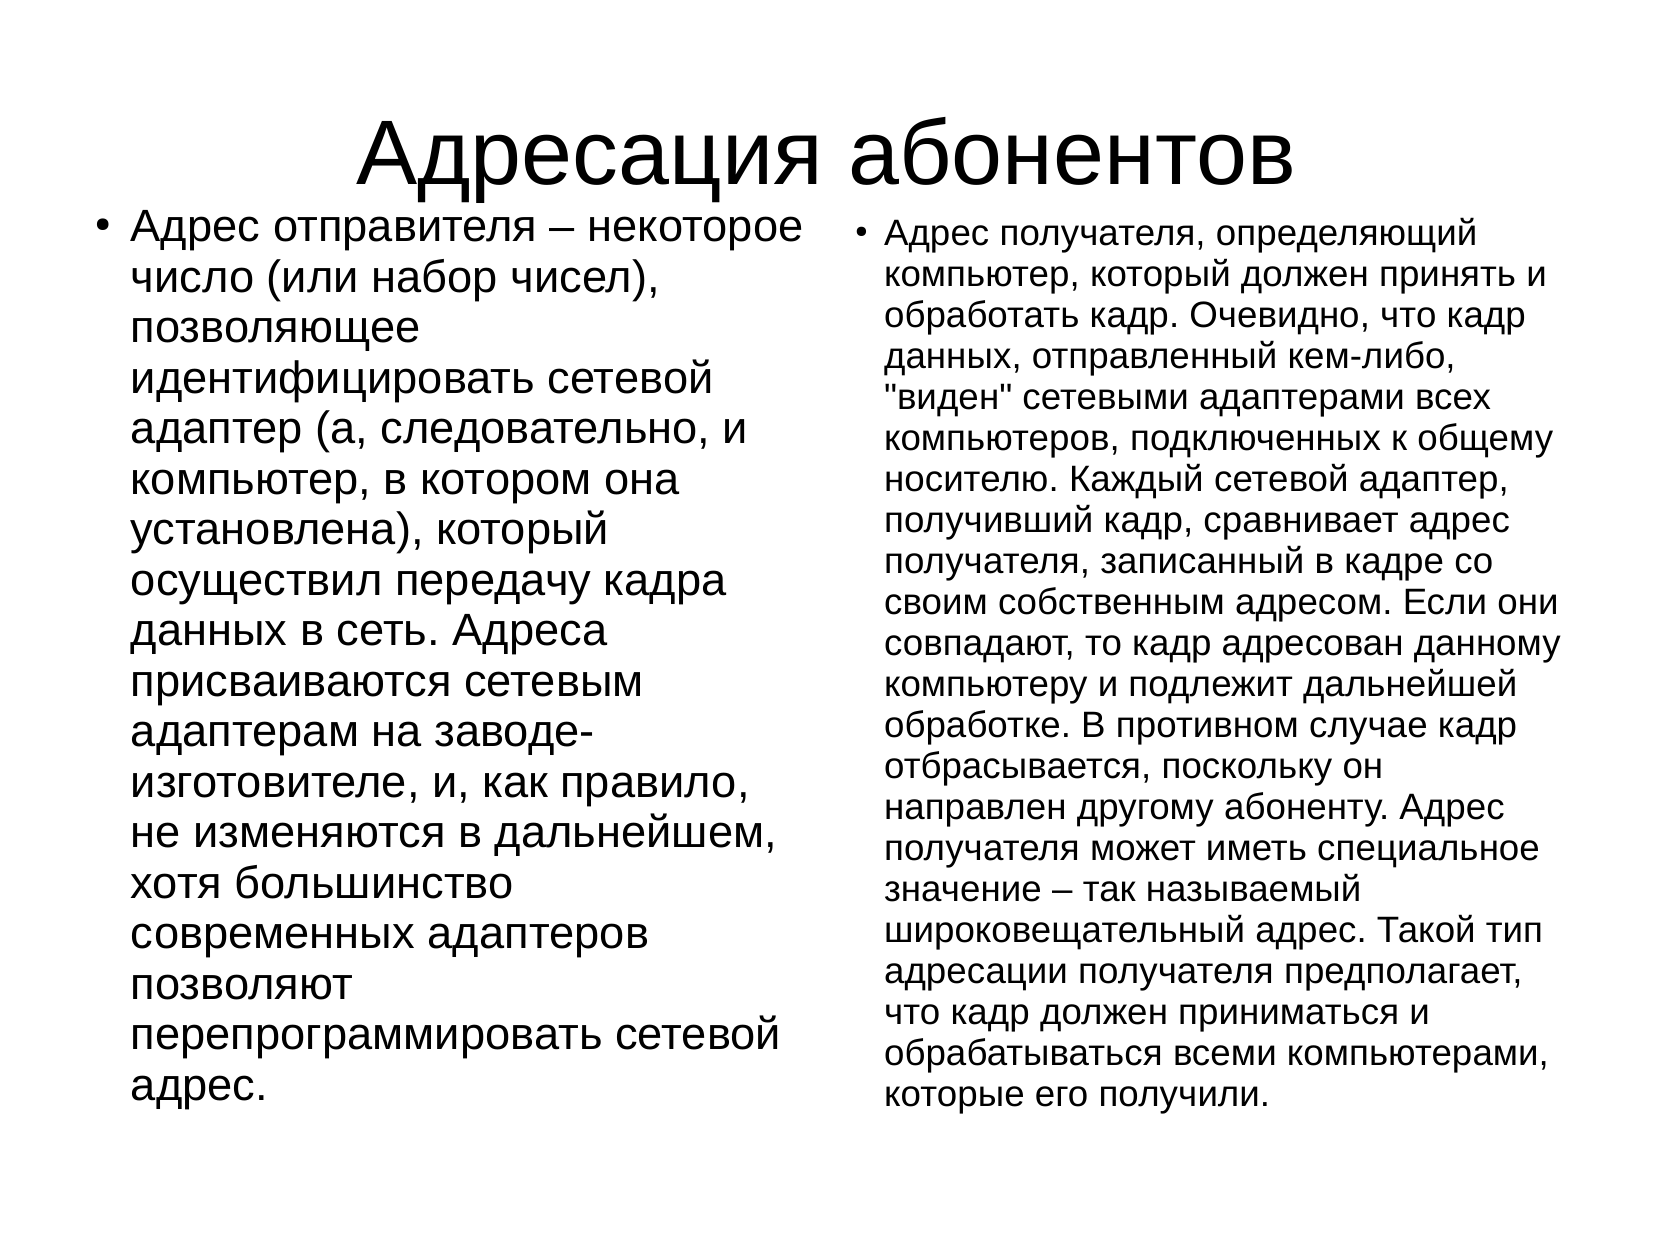

# Адресация абонентов
Адрес отправителя – некоторое число (или набор чисел), позволяющее идентифицировать сетевой адаптер (а, следовательно, и компьютер, в котором она установлена), который осуществил передачу кадра данных в сеть. Адреса присваиваются сетевым адаптерам на заводе-изготовителе, и, как правило, не изменяются в дальнейшем, хотя большинство современных адаптеров позволяют перепрограммировать сетевой адрес.
Адрес получателя, определяющий компьютер, который должен принять и обработать кадр. Очевидно, что кадр данных, отправленный кем-либо, "виден" сетевыми адаптерами всех компьютеров, подключенных к общему носителю. Каждый сетевой адаптер, получивший кадр, сравнивает адрес получателя, записанный в кадре со своим собственным адресом. Если они совпадают, то кадр адресован данному компьютеру и подлежит дальнейшей обработке. В противном случае кадр отбрасывается, поскольку он направлен другому абоненту. Адрес получателя может иметь специальное значение – так называемый широковещательный адрес. Такой тип адресации получателя предполагает, что кадр должен приниматься и обрабатываться всеми компьютерами, которые его получили.